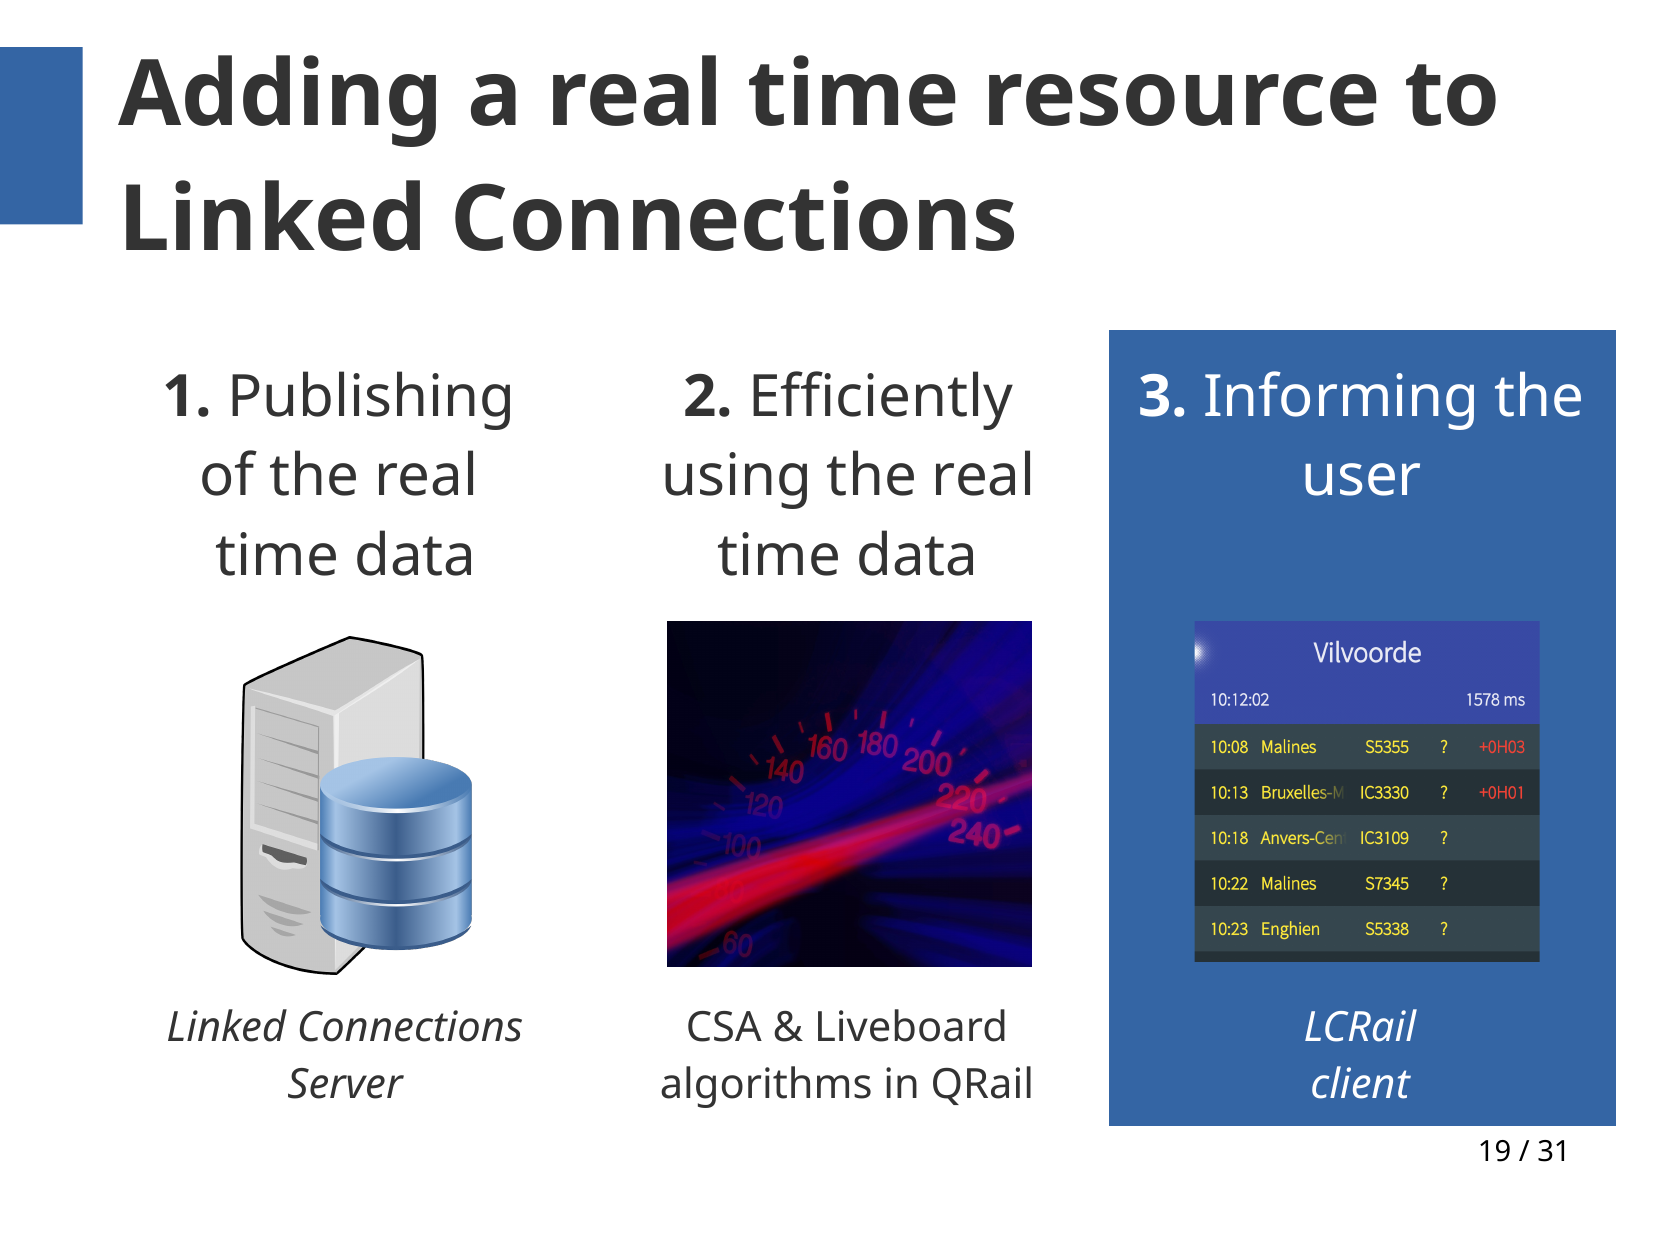

# Adding a real time resource to Linked Connections
1. Publishing
of the real
time data
2. Efficiently using the real time data
3. Informing the user
Linked Connections Server
CSA & Liveboard
algorithms in QRail
LCRail
client
19